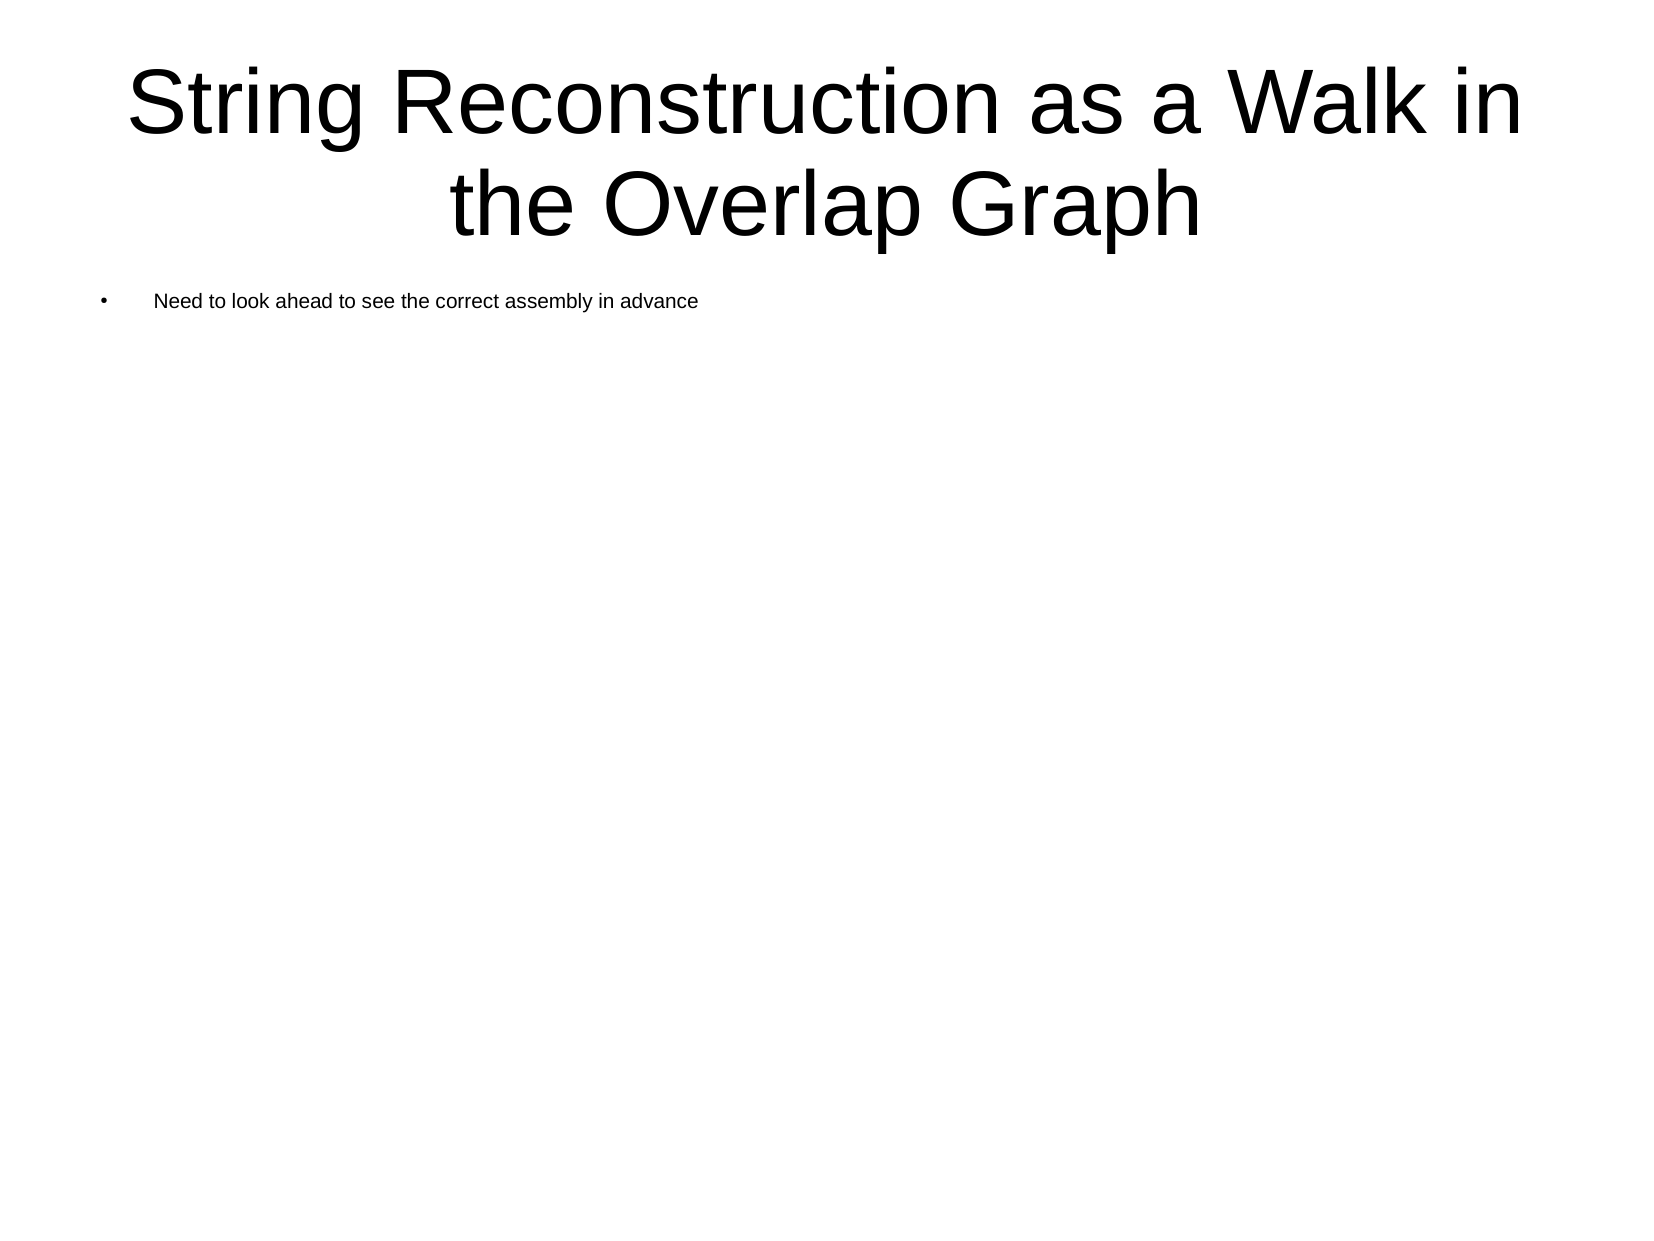

# String Reconstruction as a Walk in the Overlap Graph
Need to look ahead to see the correct assembly in advance